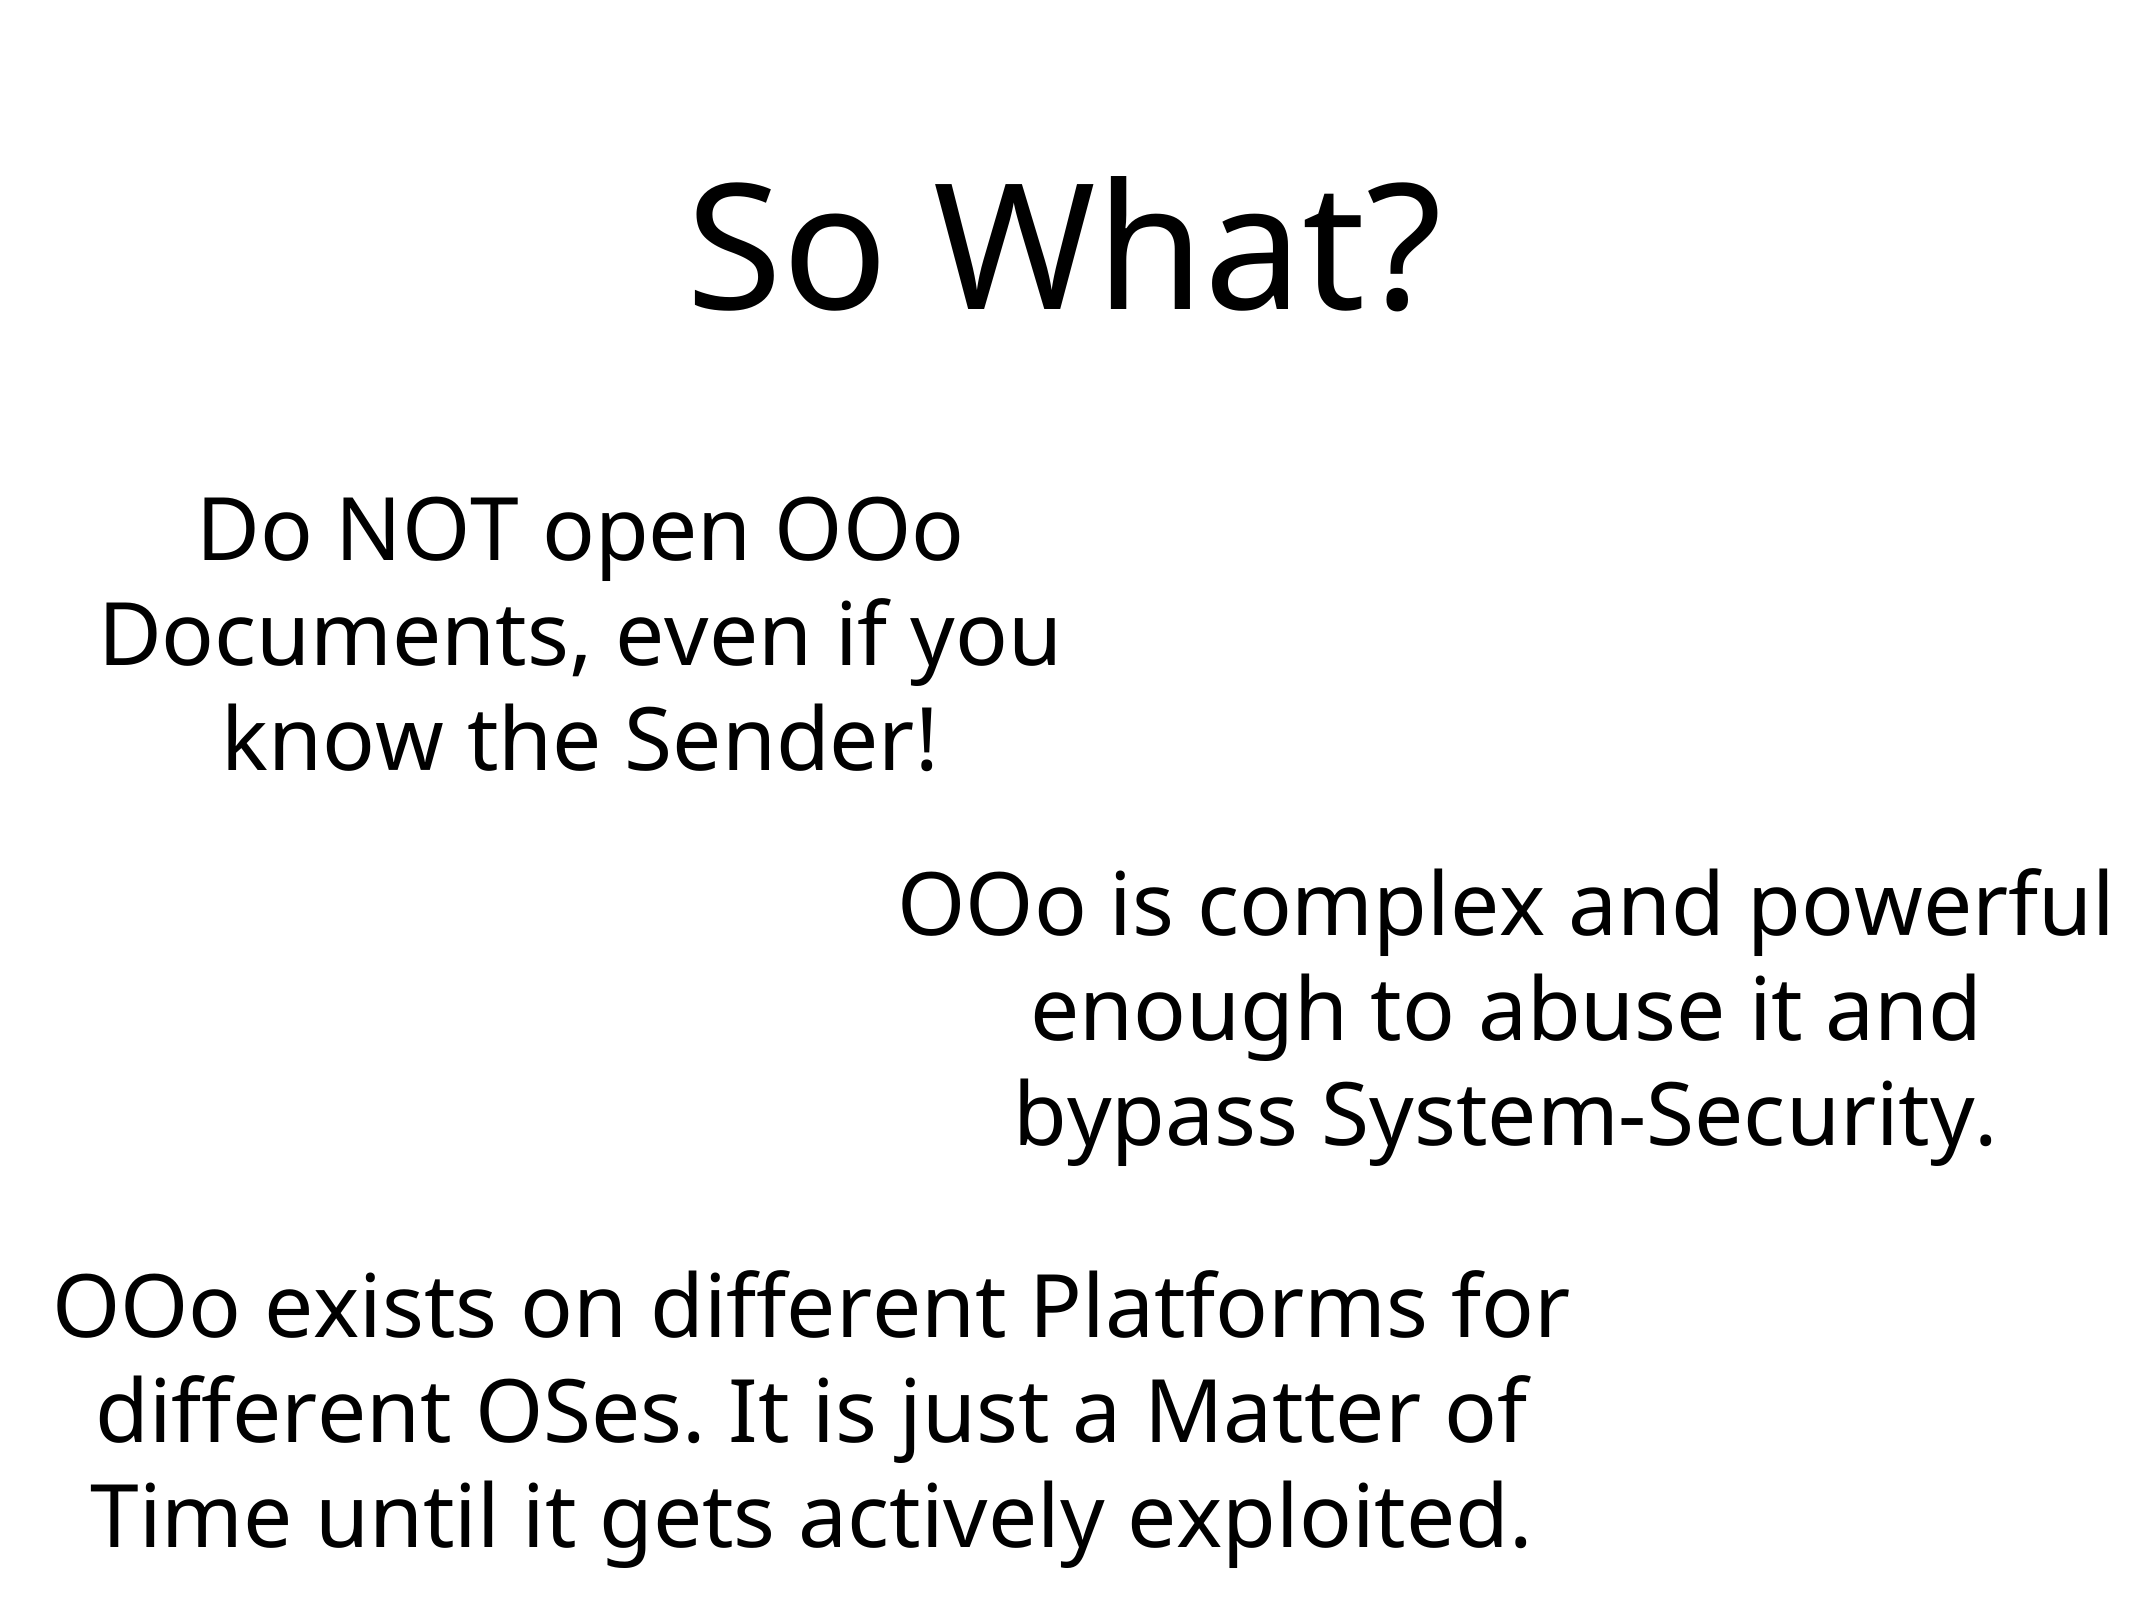

# So What?
Do NOT open OOo Documents, even if you know the Sender!
OOo is complex and powerful enough to abuse it and bypass System-Security.
OOo exists on different Platforms for different OSes. It is just a Matter of Time until it gets actively exploited.